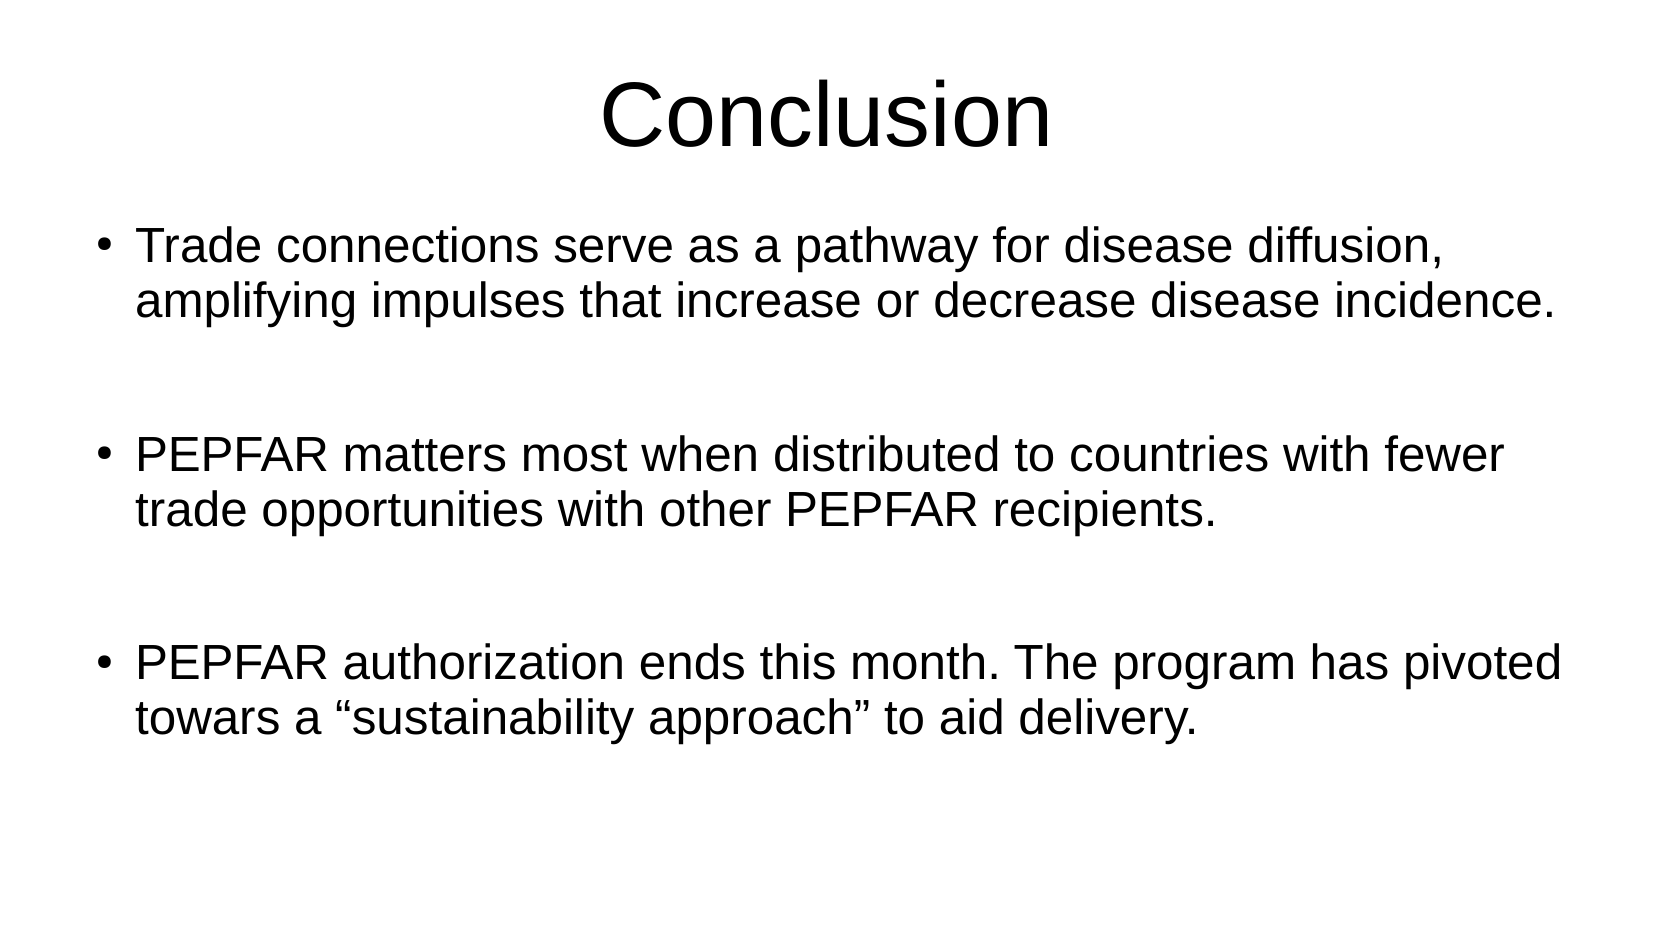

# Conclusion
Trade connections serve as a pathway for disease diffusion, amplifying impulses that increase or decrease disease incidence.
PEPFAR matters most when distributed to countries with fewer trade opportunities with other PEPFAR recipients.
PEPFAR authorization ends this month. The program has pivoted towars a “sustainability approach” to aid delivery.